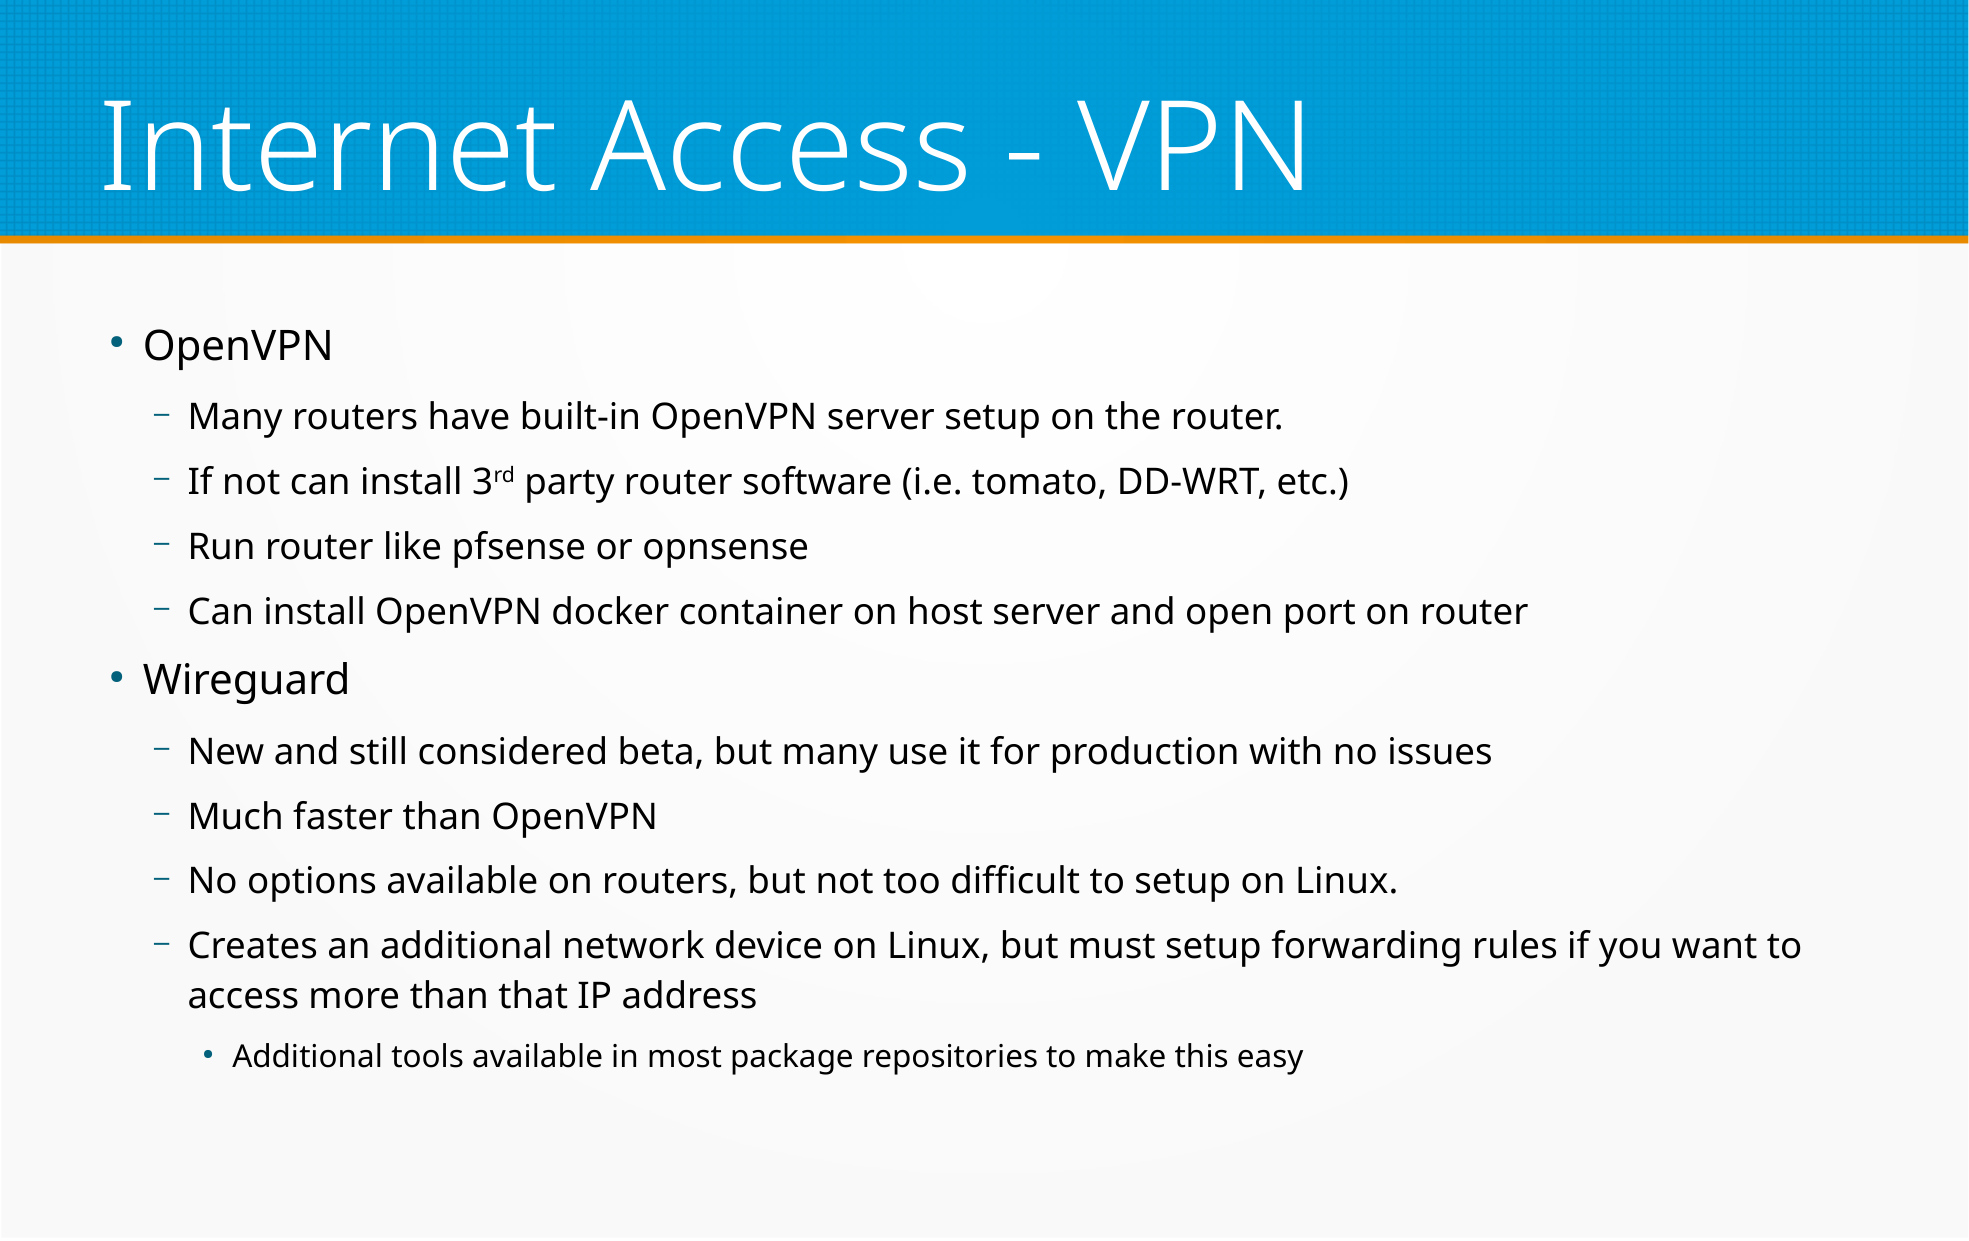

# Internet Access - VPN
OpenVPN
Many routers have built-in OpenVPN server setup on the router.
If not can install 3rd party router software (i.e. tomato, DD-WRT, etc.)
Run router like pfsense or opnsense
Can install OpenVPN docker container on host server and open port on router
Wireguard
New and still considered beta, but many use it for production with no issues
Much faster than OpenVPN
No options available on routers, but not too difficult to setup on Linux.
Creates an additional network device on Linux, but must setup forwarding rules if you want to access more than that IP address
Additional tools available in most package repositories to make this easy